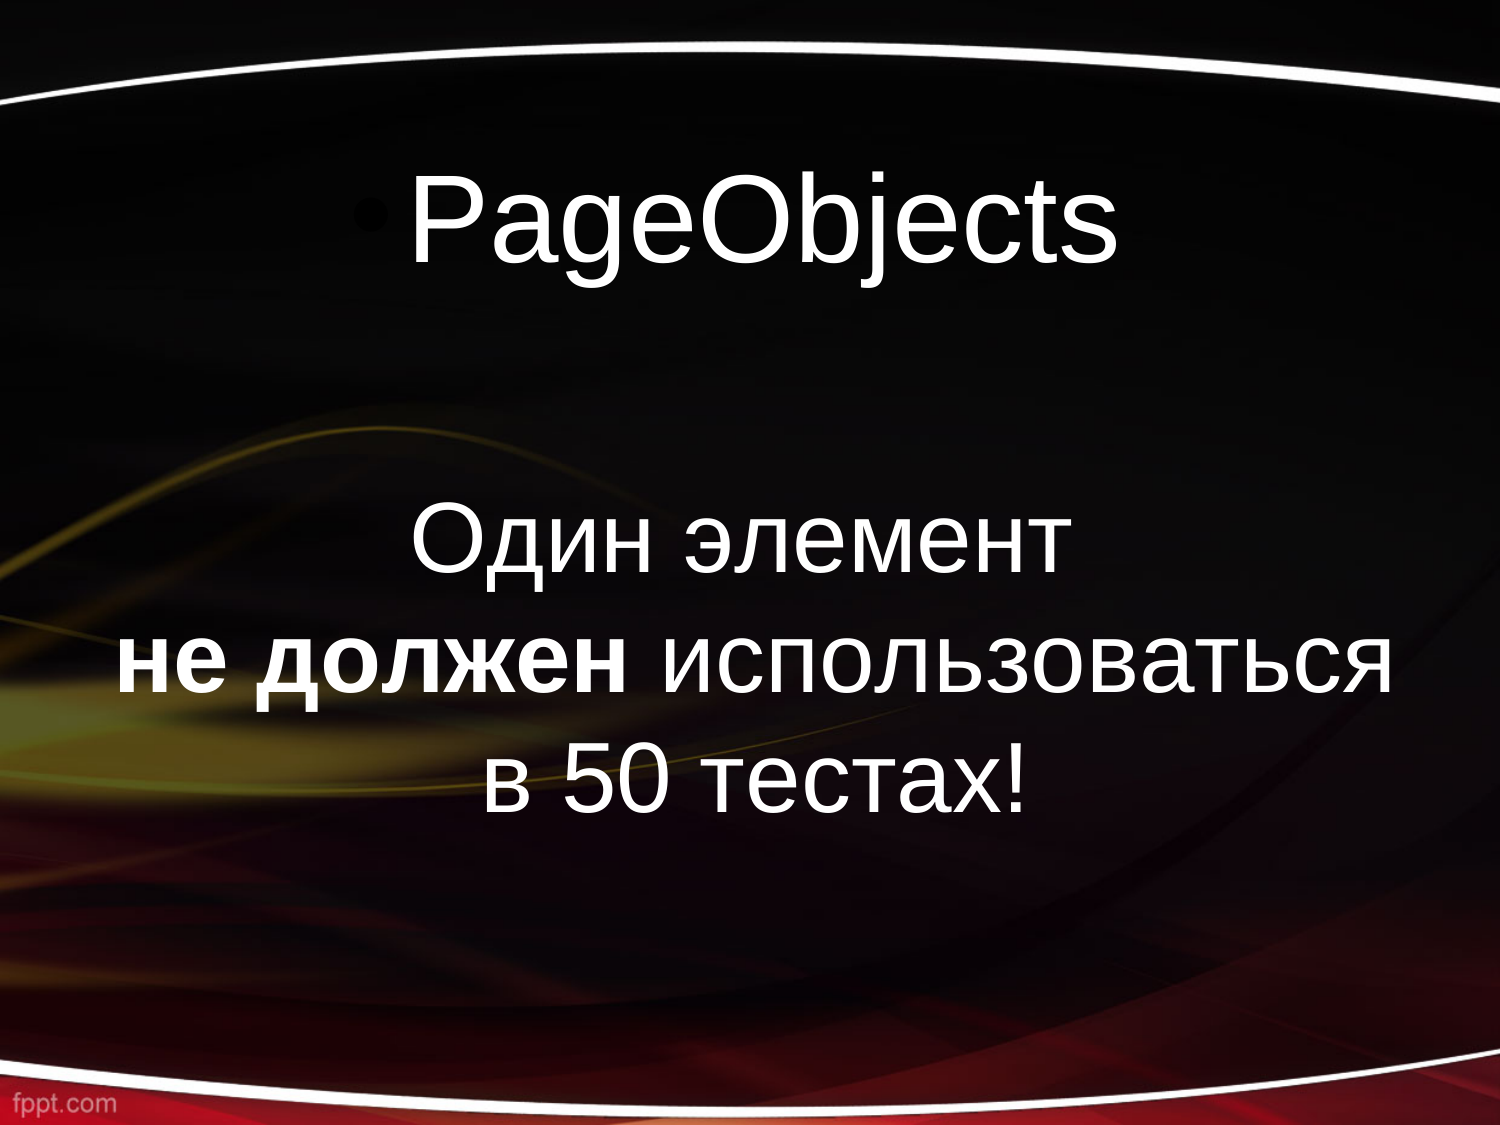

PageObjects
# Один элемент не должен использоваться в 50 тестах!